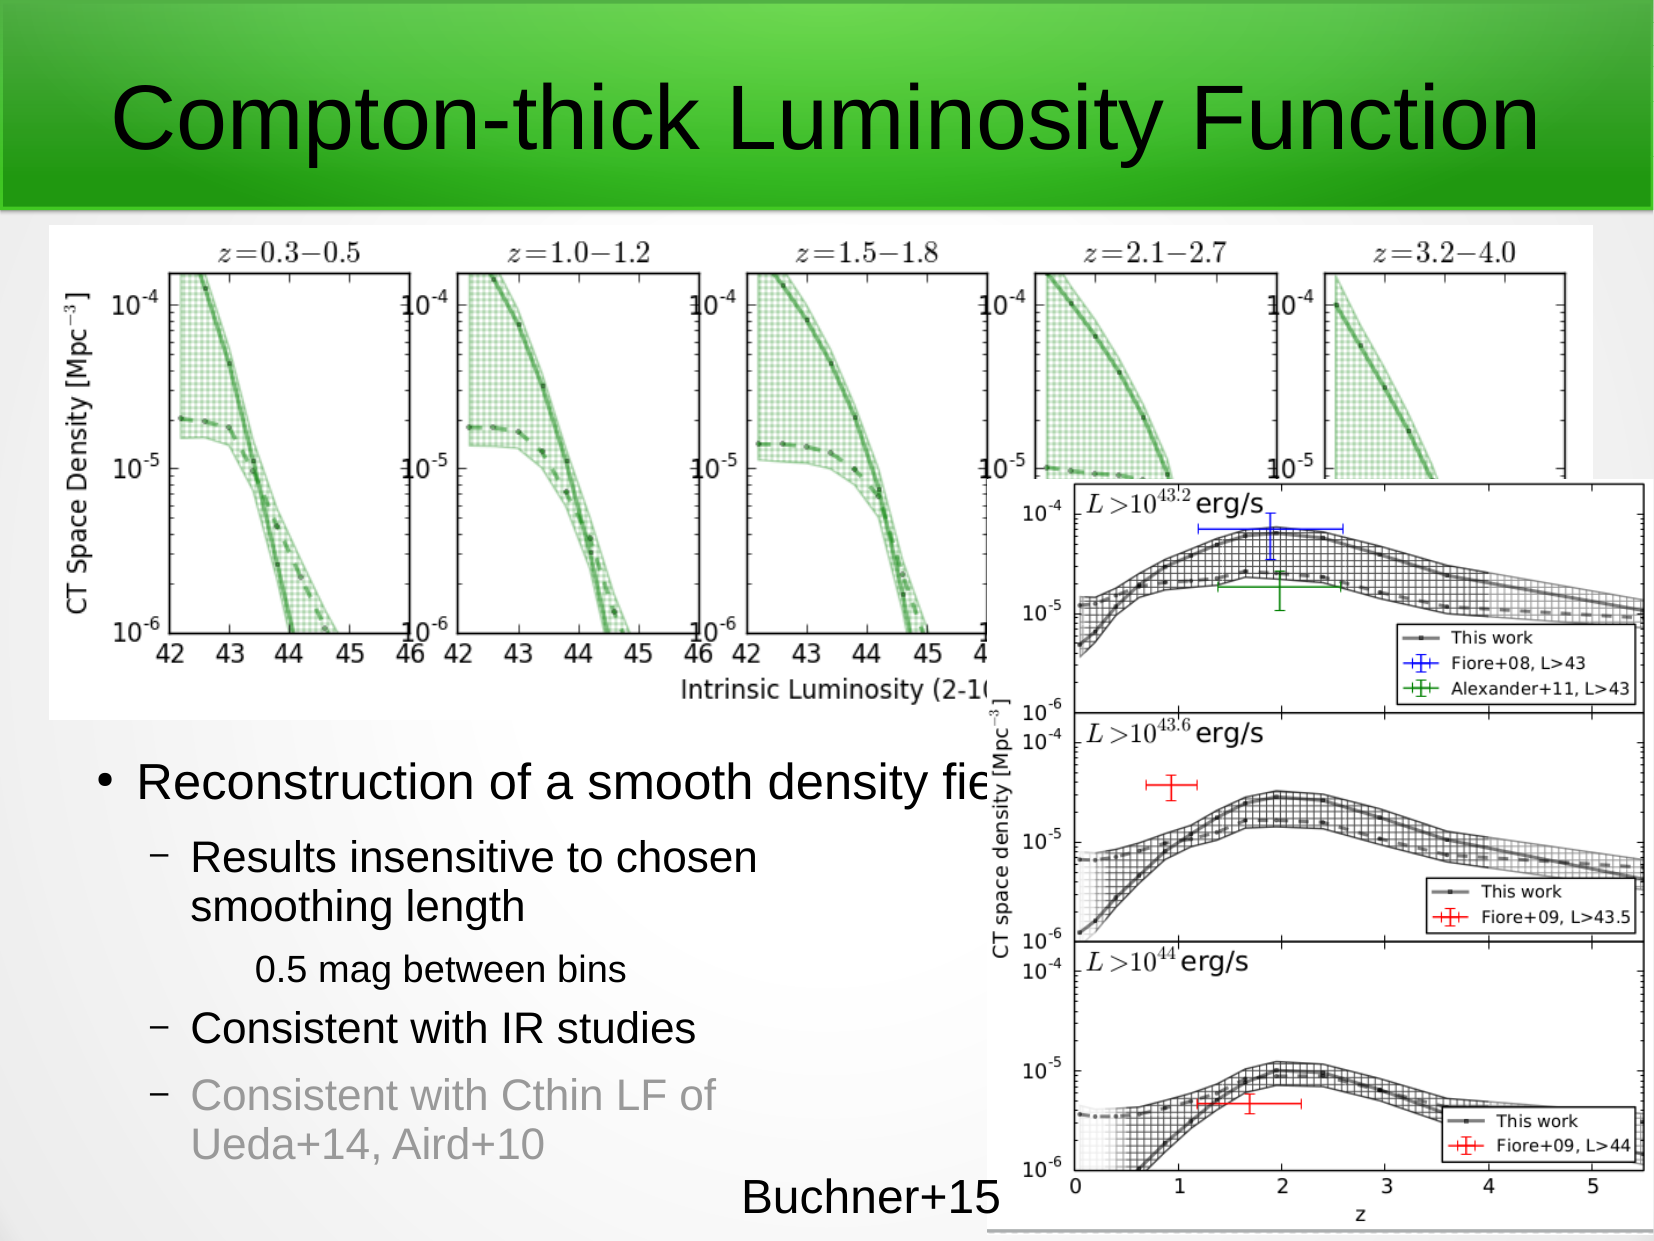

# Compton-thick Luminosity Function
Reconstruction of a smooth density field
Results insensitive to chosen
smoothing length
 0.5 mag between bins
Consistent with IR studies
Consistent with Cthin LF of
Ueda+14, Aird+10
Buchner+15